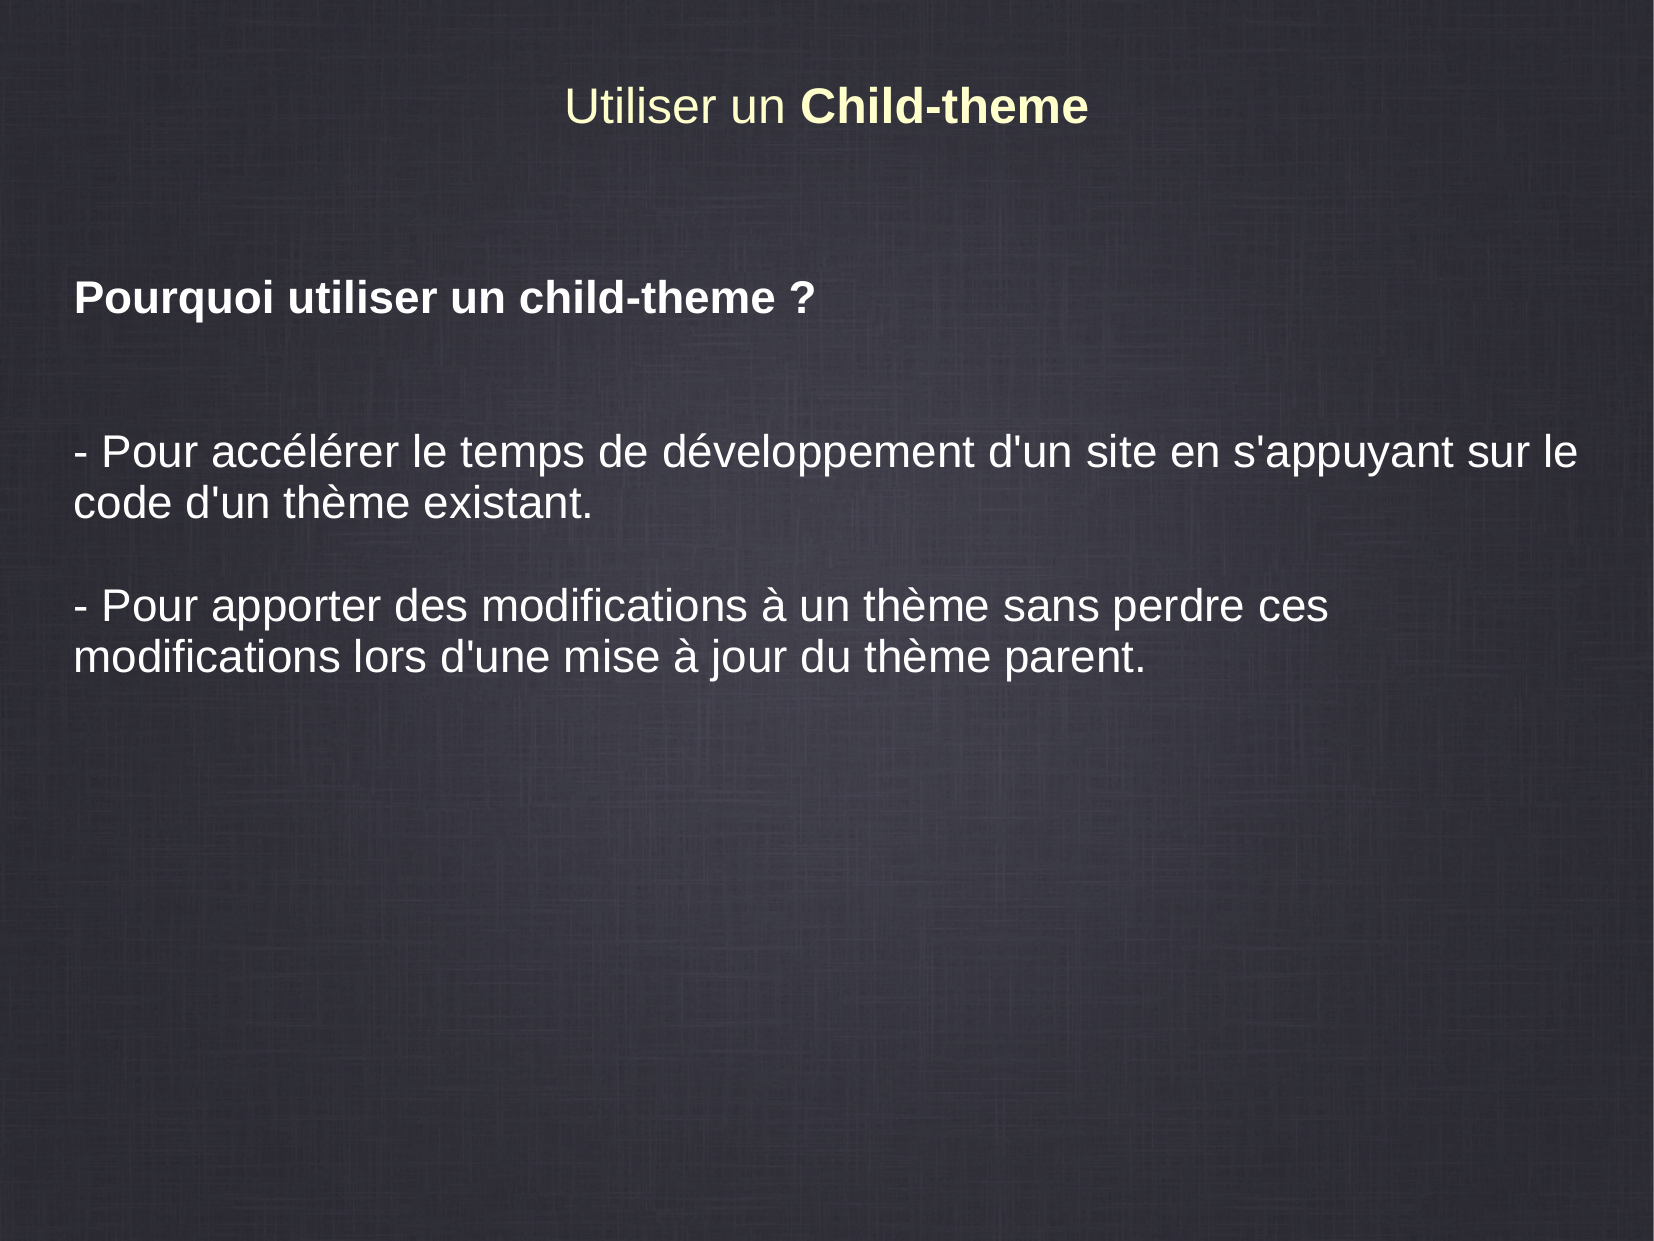

Utiliser un Child-theme
Pourquoi utiliser un child-theme ?
- Pour accélérer le temps de développement d'un site en s'appuyant sur le code d'un thème existant.
- Pour apporter des modifications à un thème sans perdre ces modifications lors d'une mise à jour du thème parent.